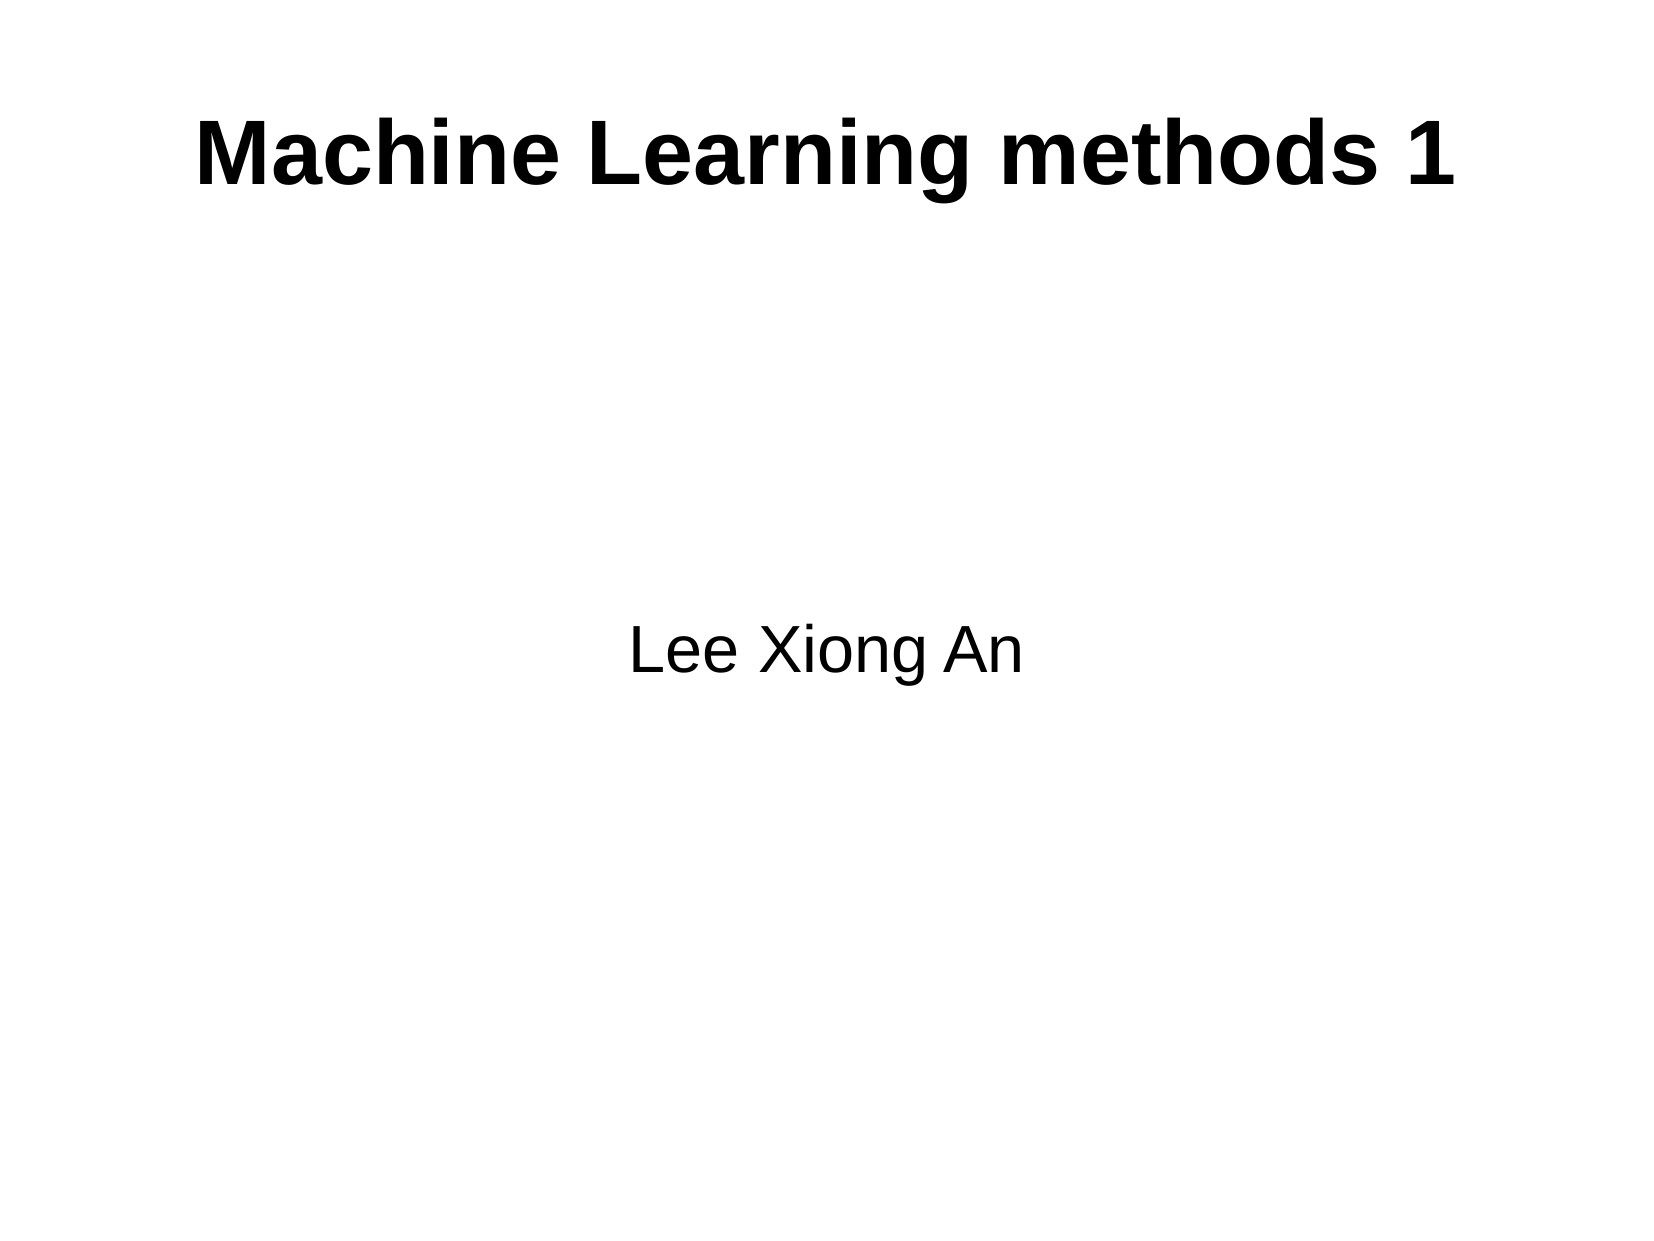

# Machine Learning methods 1
Lee Xiong An